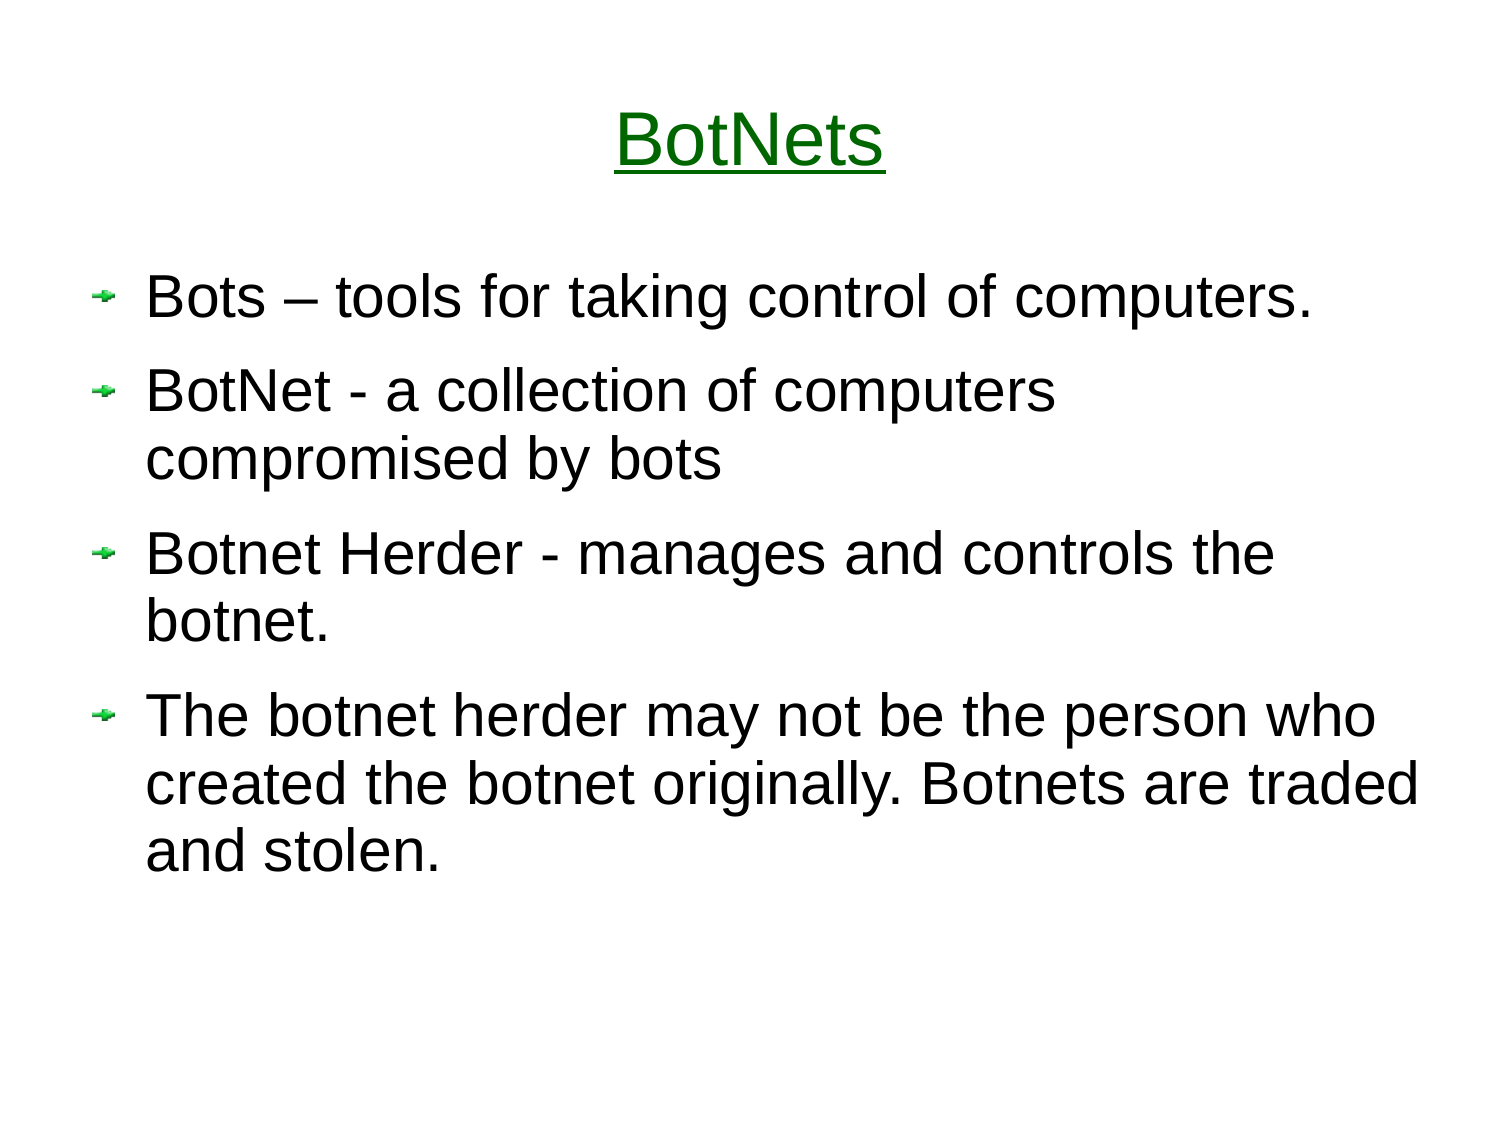

# BotNets
Bots – tools for taking control of computers.
BotNet - a collection of computers compromised by bots
Botnet Herder - manages and controls the botnet.
The botnet herder may not be the person who created the botnet originally. Botnets are traded and stolen.